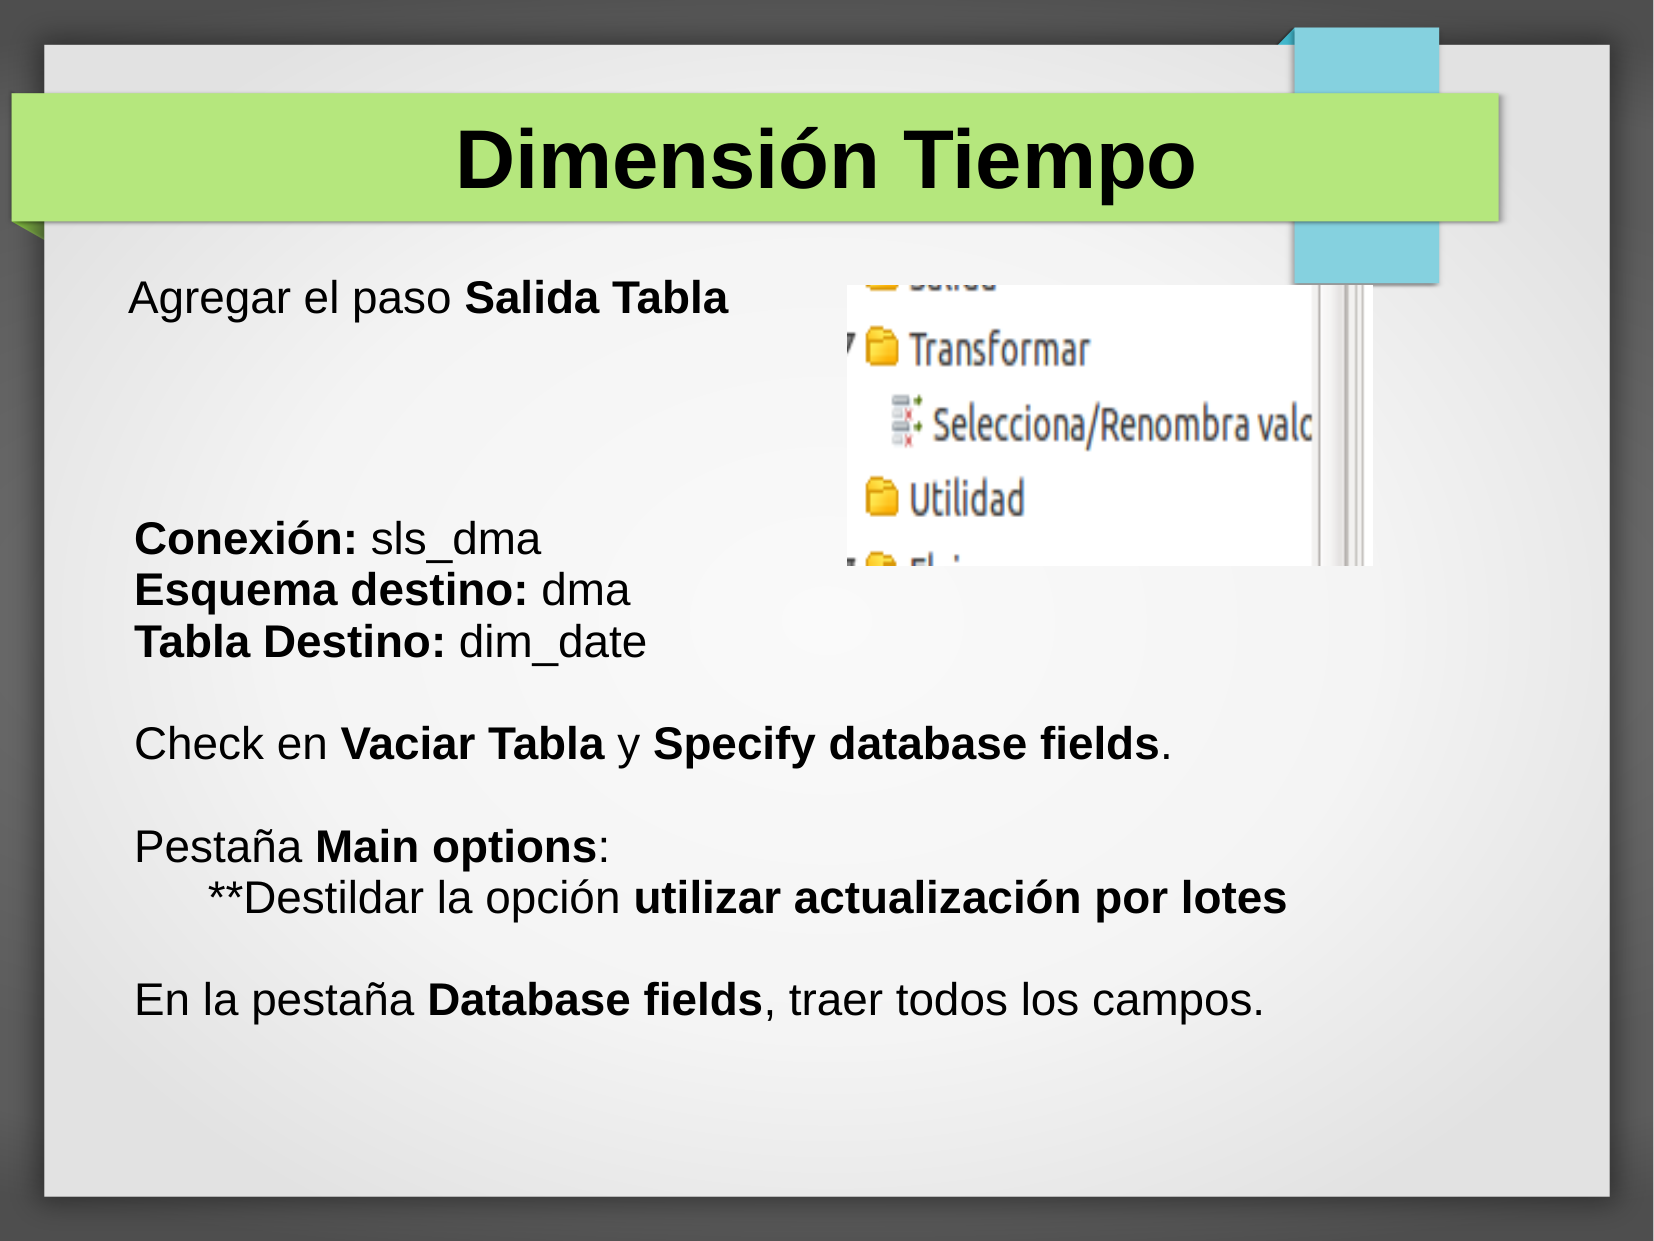

# Dimensión Tiempo
Agregar el paso Salida Tabla
Conexión: sls_dma
Esquema destino: dma
Tabla Destino: dim_date
Check en Vaciar Tabla y Specify database fields.
Pestaña Main options:
	**Destildar la opción utilizar actualización por lotes
En la pestaña Database fields, traer todos los campos.